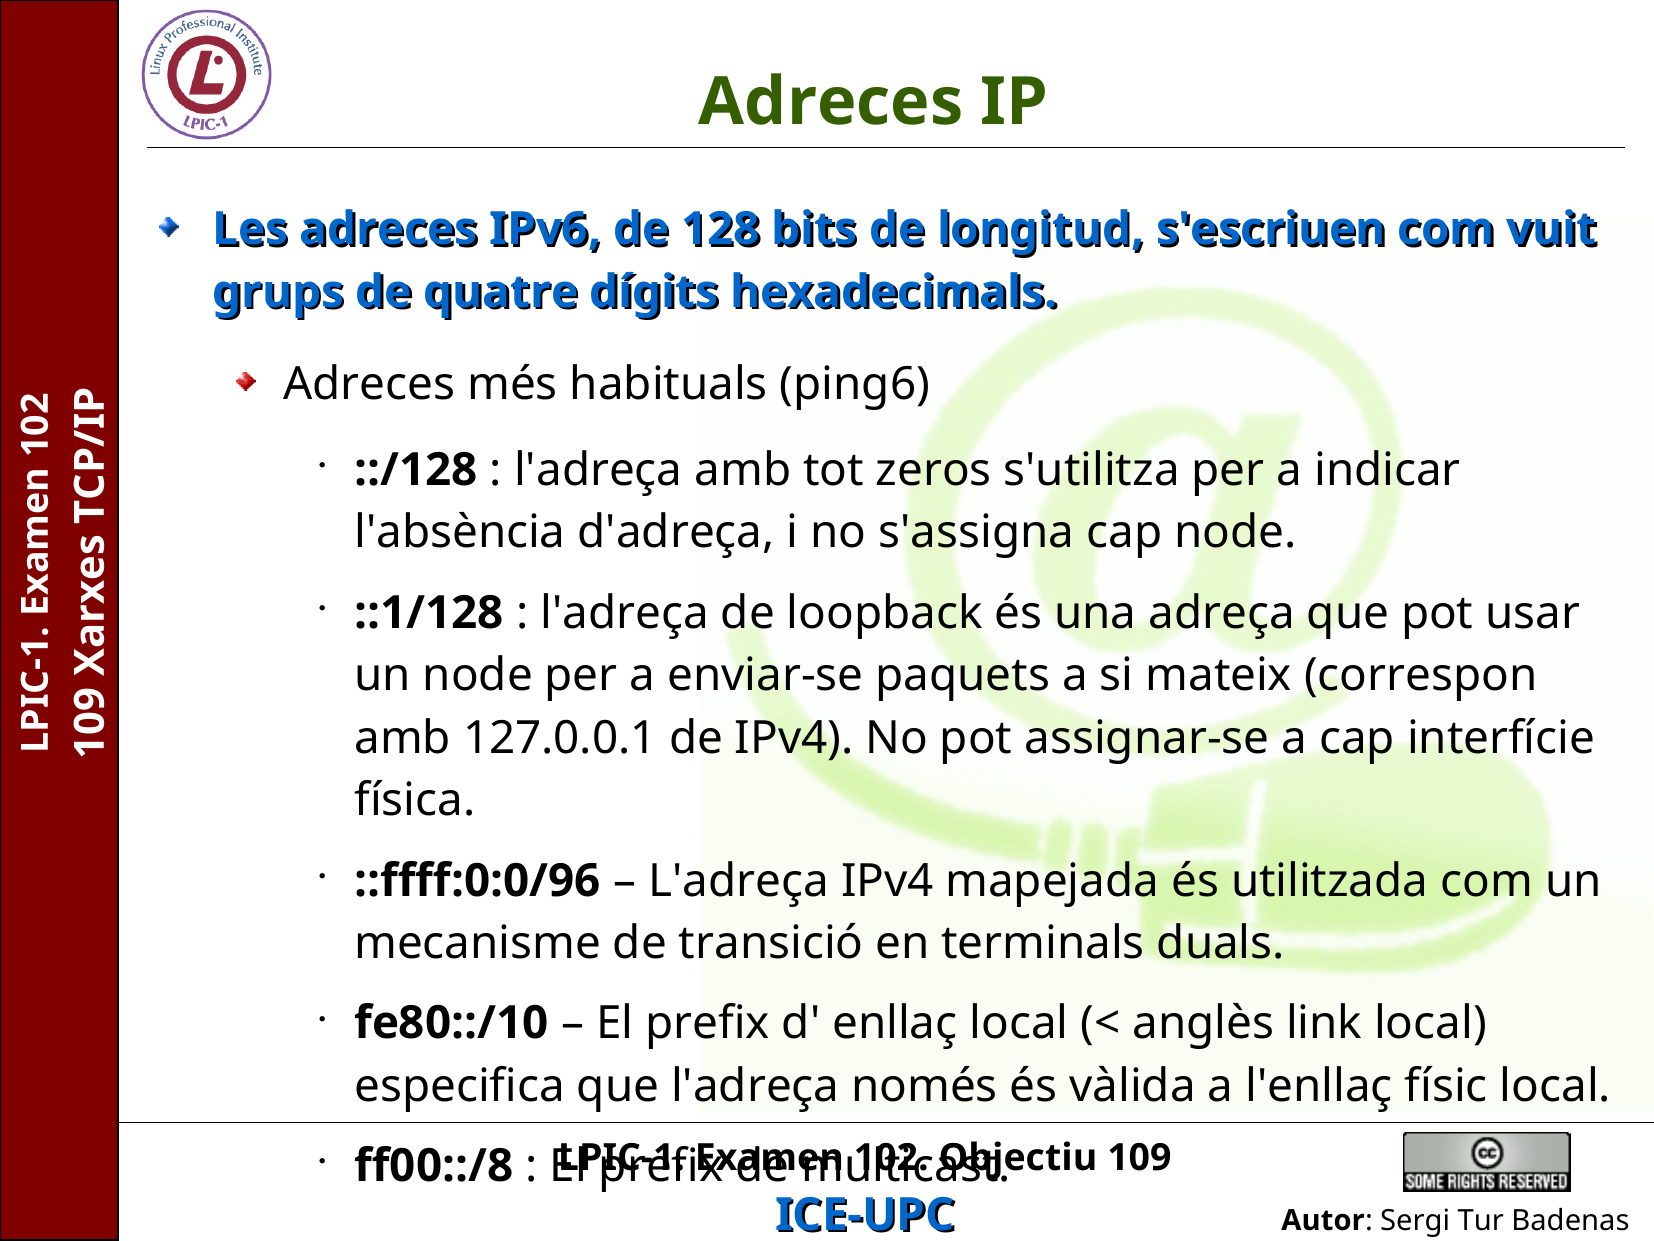

# Adreces IP
Les adreces IPv6, de 128 bits de longitud, s'escriuen com vuit grups de quatre dígits hexadecimals.
Adreces més habituals (ping6)
::/128 : l'adreça amb tot zeros s'utilitza per a indicar l'absència d'adreça, i no s'assigna cap node.
::1/128 : l'adreça de loopback és una adreça que pot usar un node per a enviar-se paquets a si mateix (correspon amb 127.0.0.1 de IPv4). No pot assignar-se a cap interfície física.
::ffff:0:0/96 – L'adreça IPv4 mapejada és utilitzada com un mecanisme de transició en terminals duals.
fe80::/10 – El prefix d' enllaç local (< anglès link local) especifica que l'adreça només és vàlida a l'enllaç físic local.
ff00::/8 : El prefix de multicast.